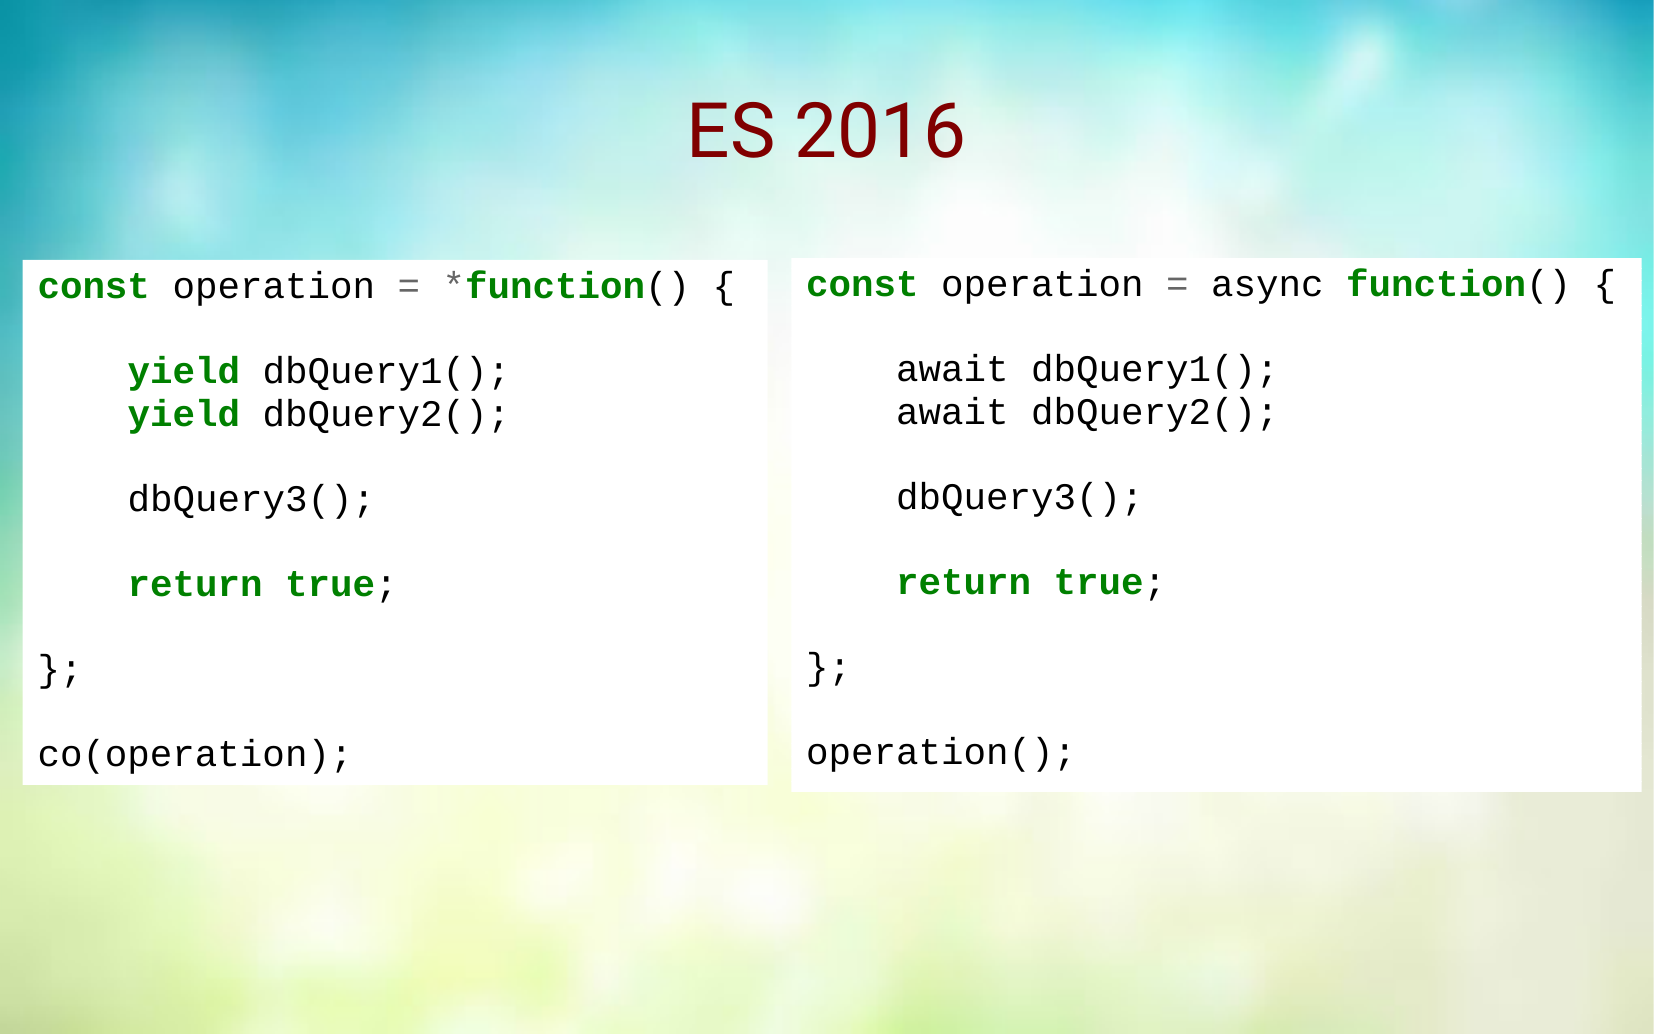

# ES 2016
const operation = async function() {
 await dbQuery1();
 await dbQuery2();
 dbQuery3();
 return true;
};
operation();
const operation = *function() {
 yield dbQuery1();
 yield dbQuery2();
 dbQuery3();
 return true;
};
co(operation);